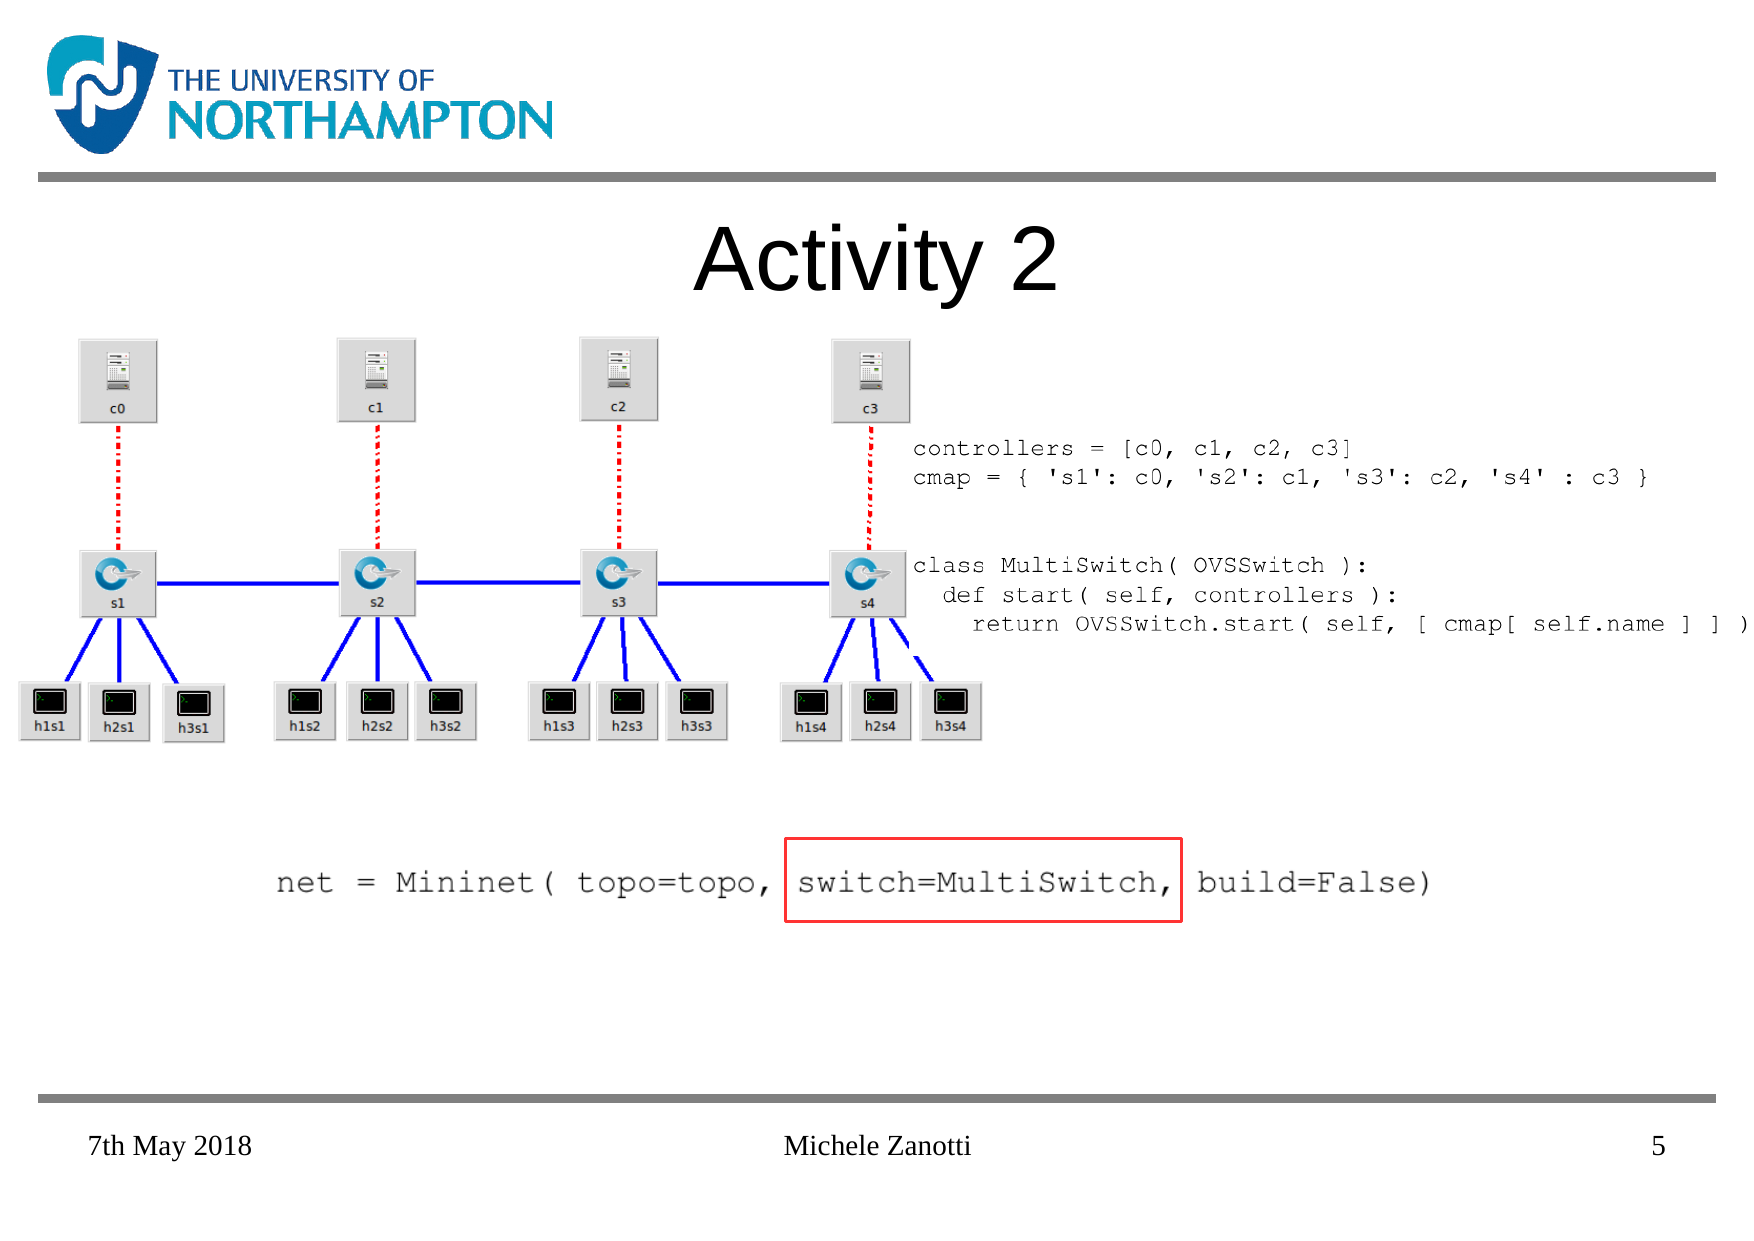

# Activity 2
7th May 2018
Michele Zanotti
5